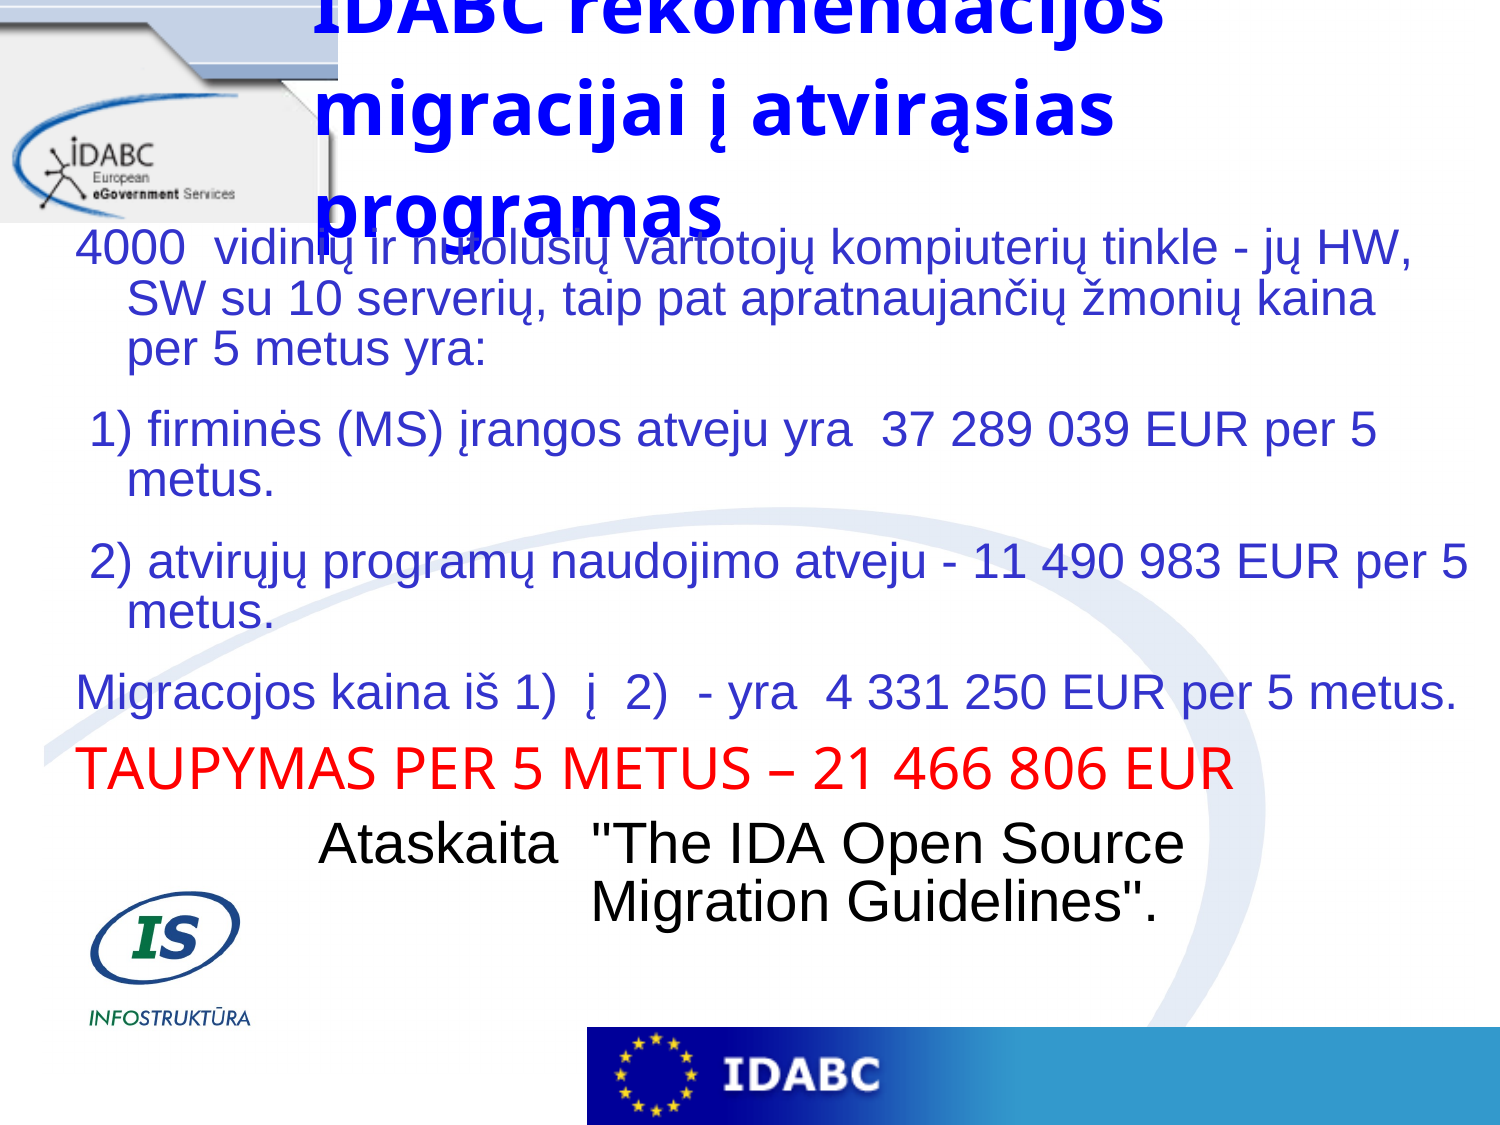

# IDABC rekomendacijos migracijai į atvirąsias programas
4000  vidinių ir nutolusių vartotojų kompiuterių tinkle - jų HW, SW su 10 serverių, taip pat apratnaujančių žmonių kaina  per 5 metus yra:
 1) firminės (MS) įrangos atveju yra  37 289 039 EUR per 5 metus.
 2) atvirųjų programų naudojimo atveju - 11 490 983 EUR per 5 metus.
Migracojos kaina iš 1)  į  2)  - yra  4 331 250 EUR per 5 metus.
TAUPYMAS PER 5 METUS – 21 466 806 EUR
 Ataskaita "The IDA Open Source 									Migration Guidelines".